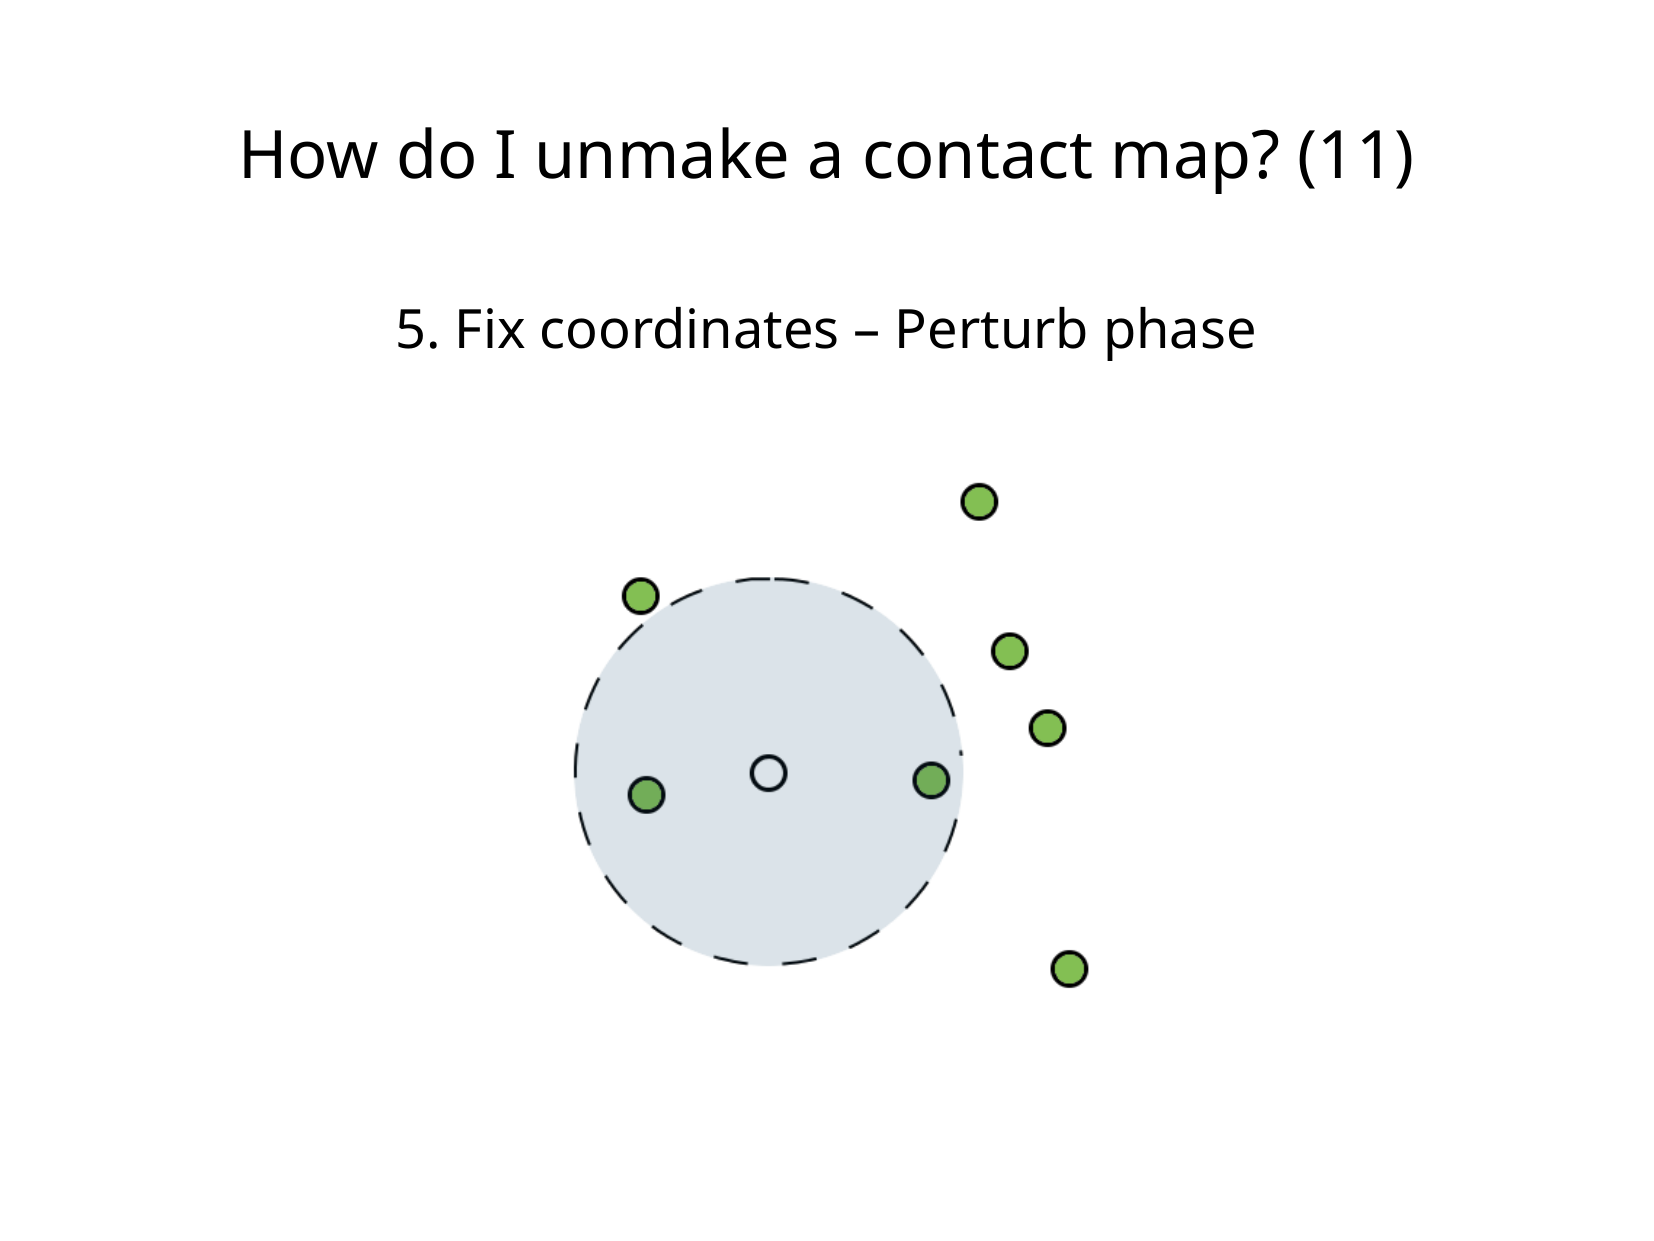

# How do I unmake a contact map? (11)
5. Fix coordinates – Perturb phase